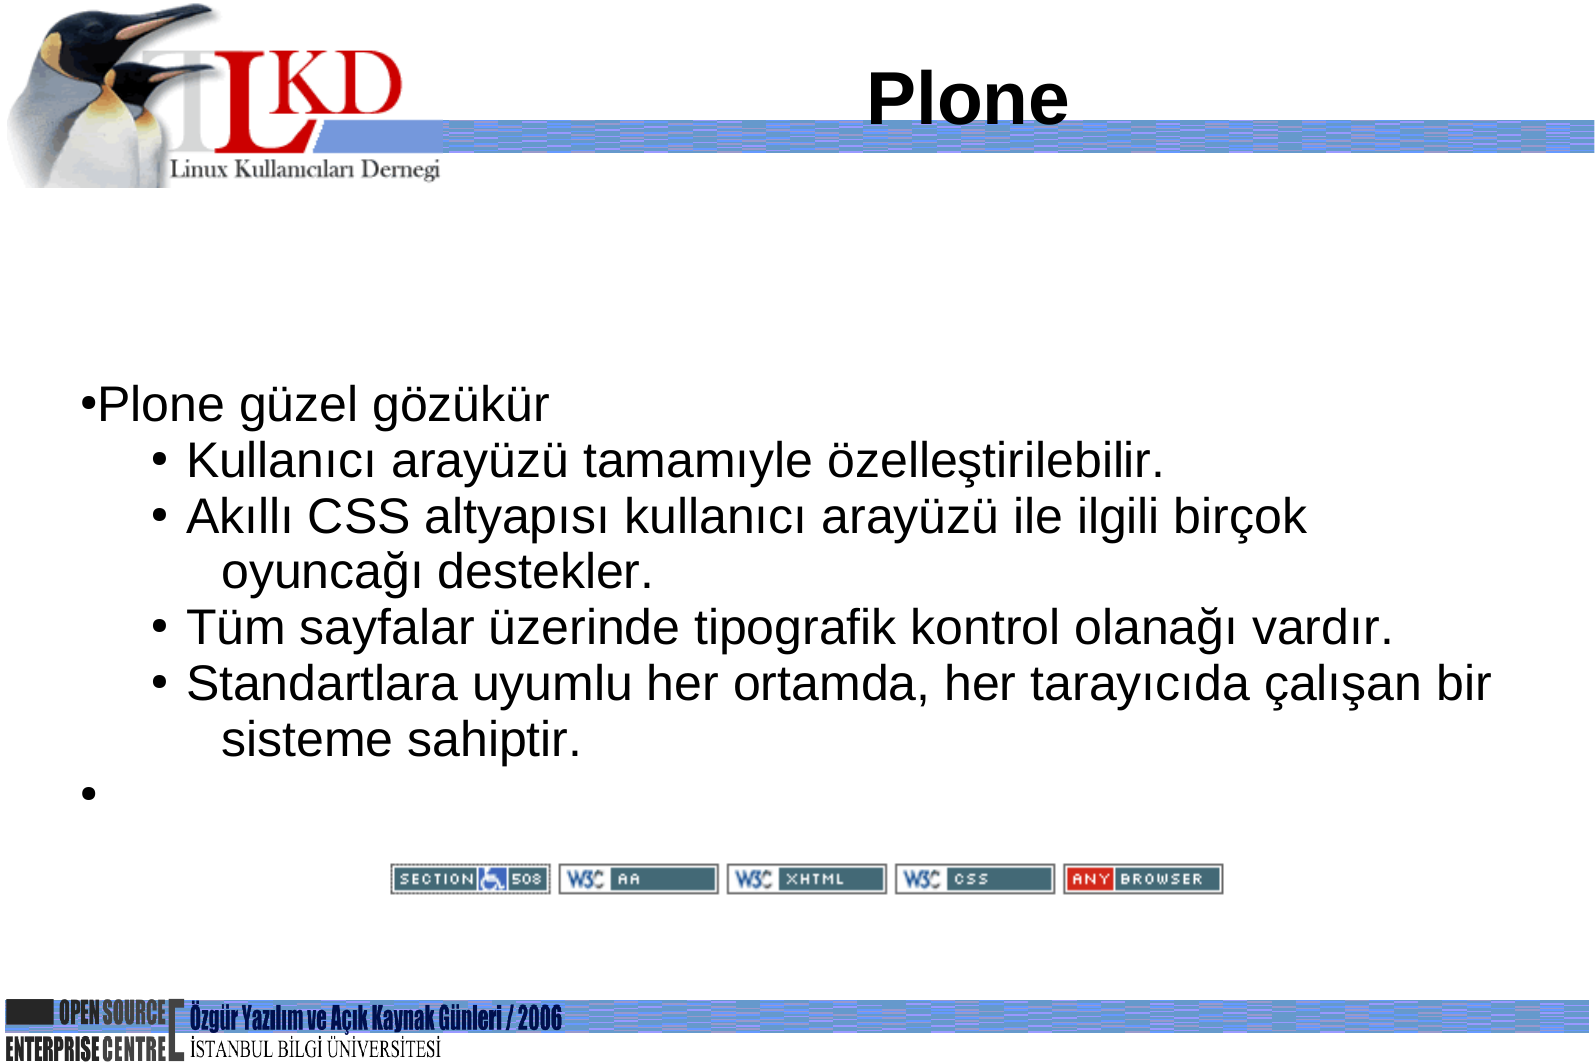

# Plone
Plone güzel gözükür
Kullanıcı arayüzü tamamıyle özelleştirilebilir.
Akıllı CSS altyapısı kullanıcı arayüzü ile ilgili birçok oyuncağı destekler.
Tüm sayfalar üzerinde tipografik kontrol olanağı vardır.
Standartlara uyumlu her ortamda, her tarayıcıda çalışan bir sisteme sahiptir.